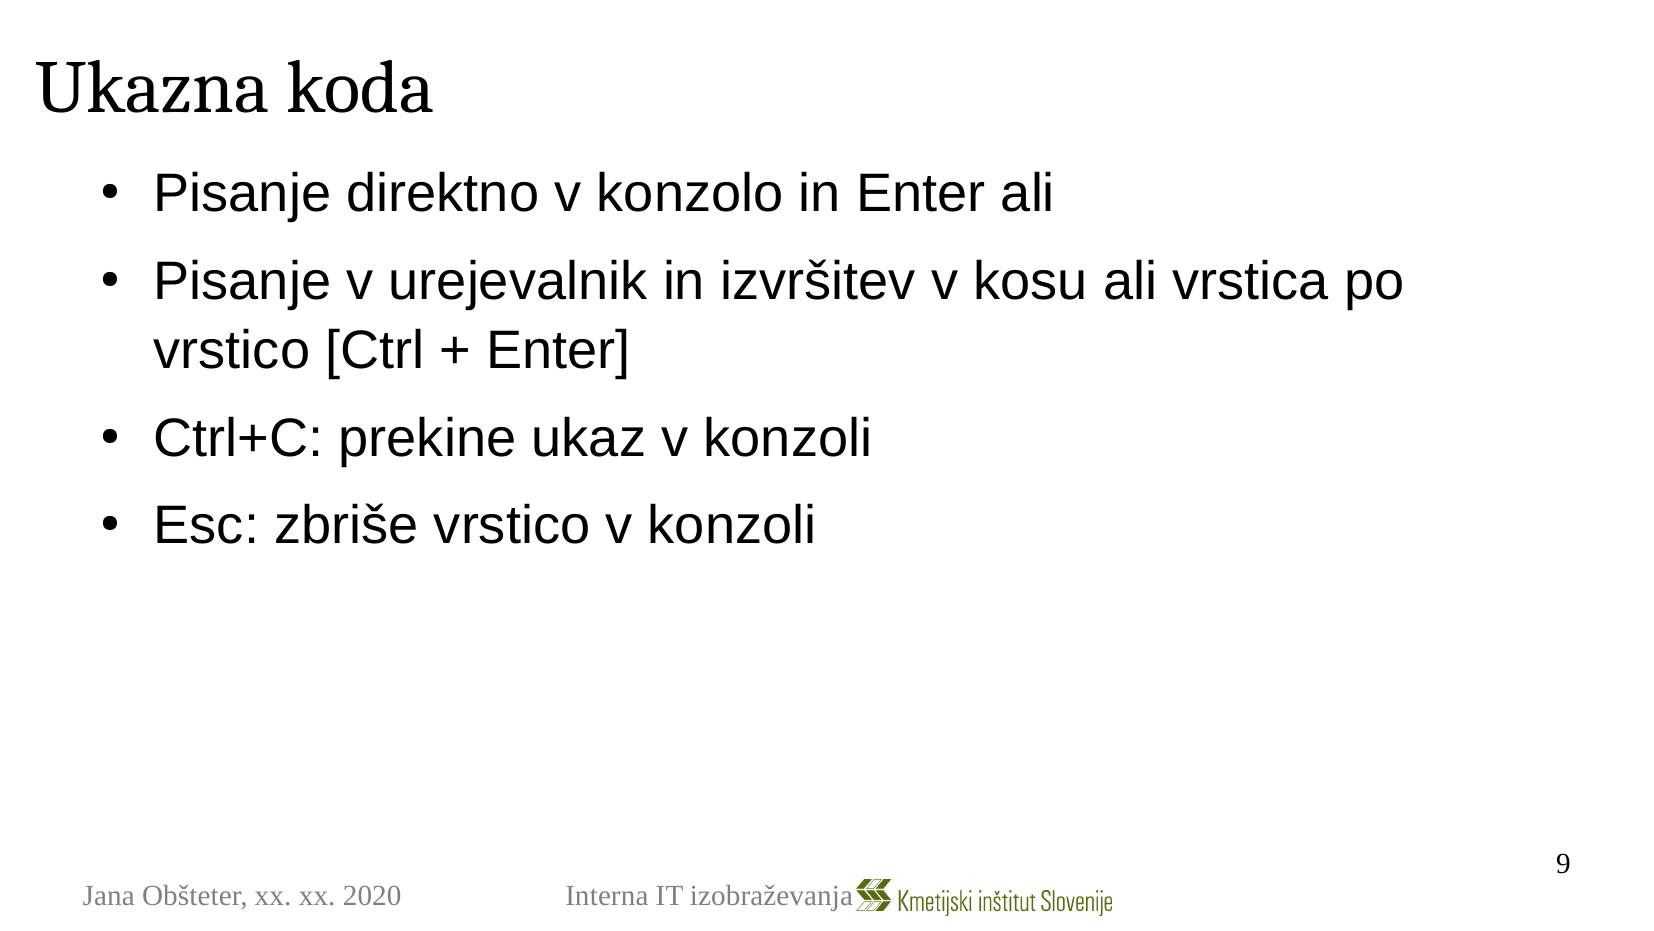

# Ukazna koda
Pisanje direktno v konzolo in Enter ali
Pisanje v urejevalnik in izvršitev v kosu ali vrstica po vrstico [Ctrl + Enter]
Ctrl+C: prekine ukaz v konzoli
Esc: zbriše vrstico v konzoli
9